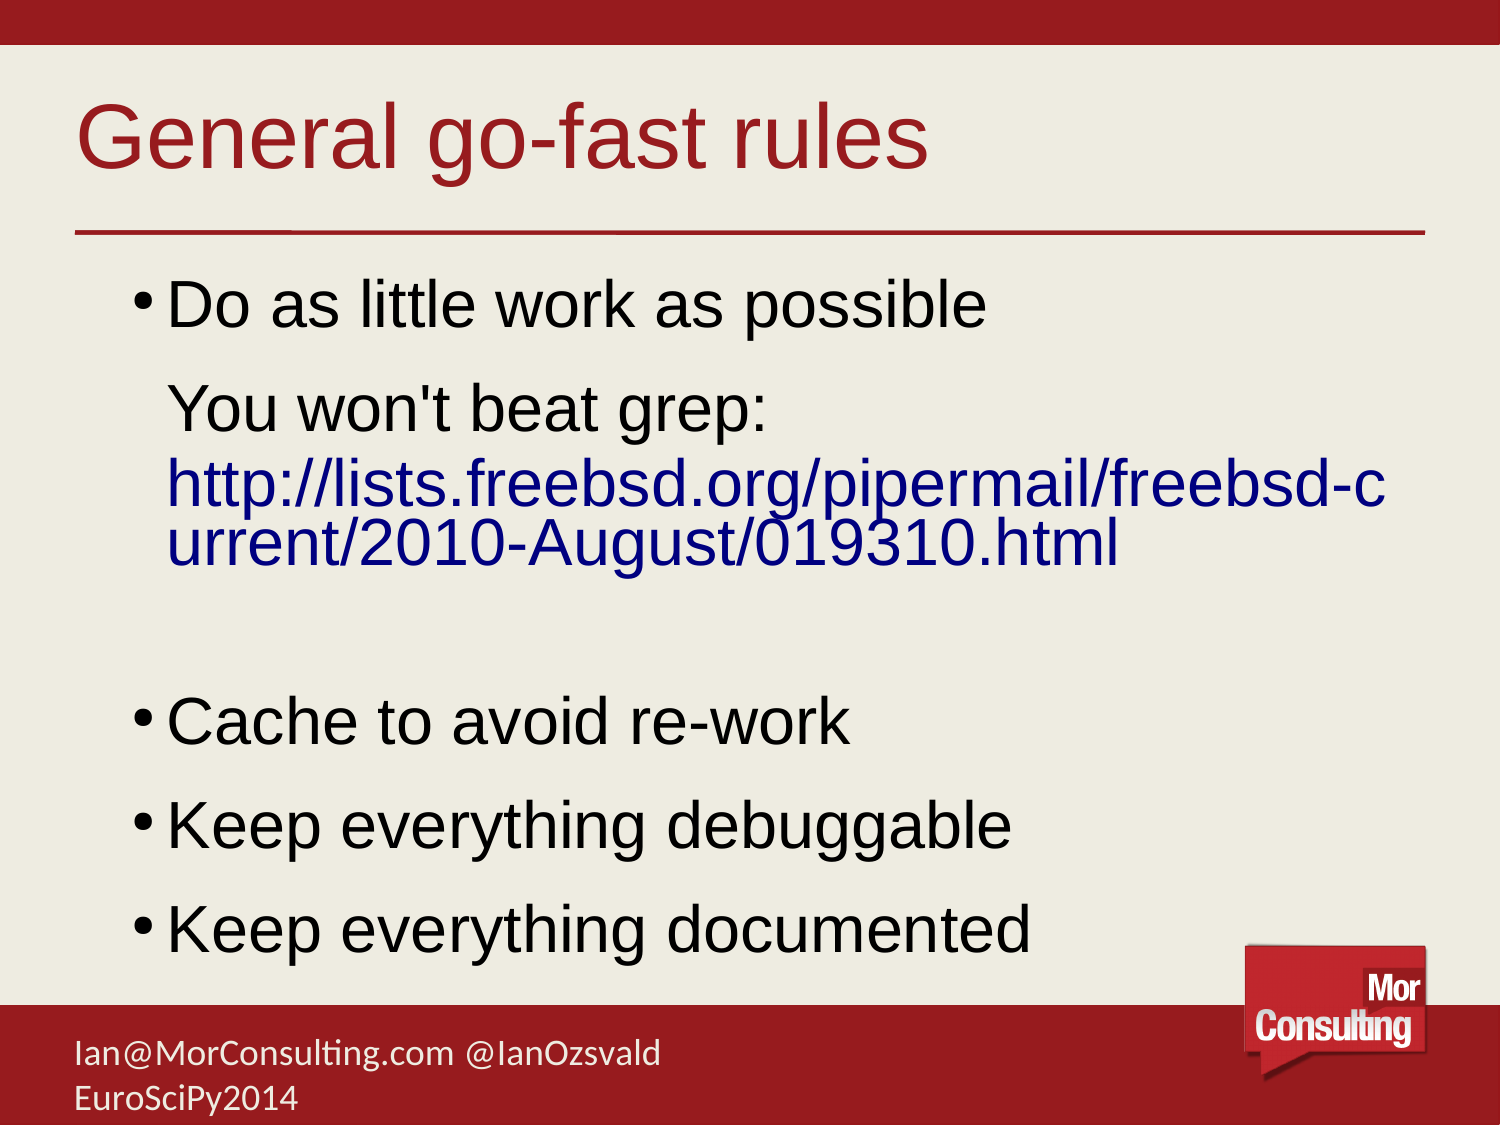

# General go-fast rules
Do as little work as possible
You won't beat grep: http://lists.freebsd.org/pipermail/freebsd-current/2010-August/019310.html
Cache to avoid re-work
Keep everything debuggable
Keep everything documented